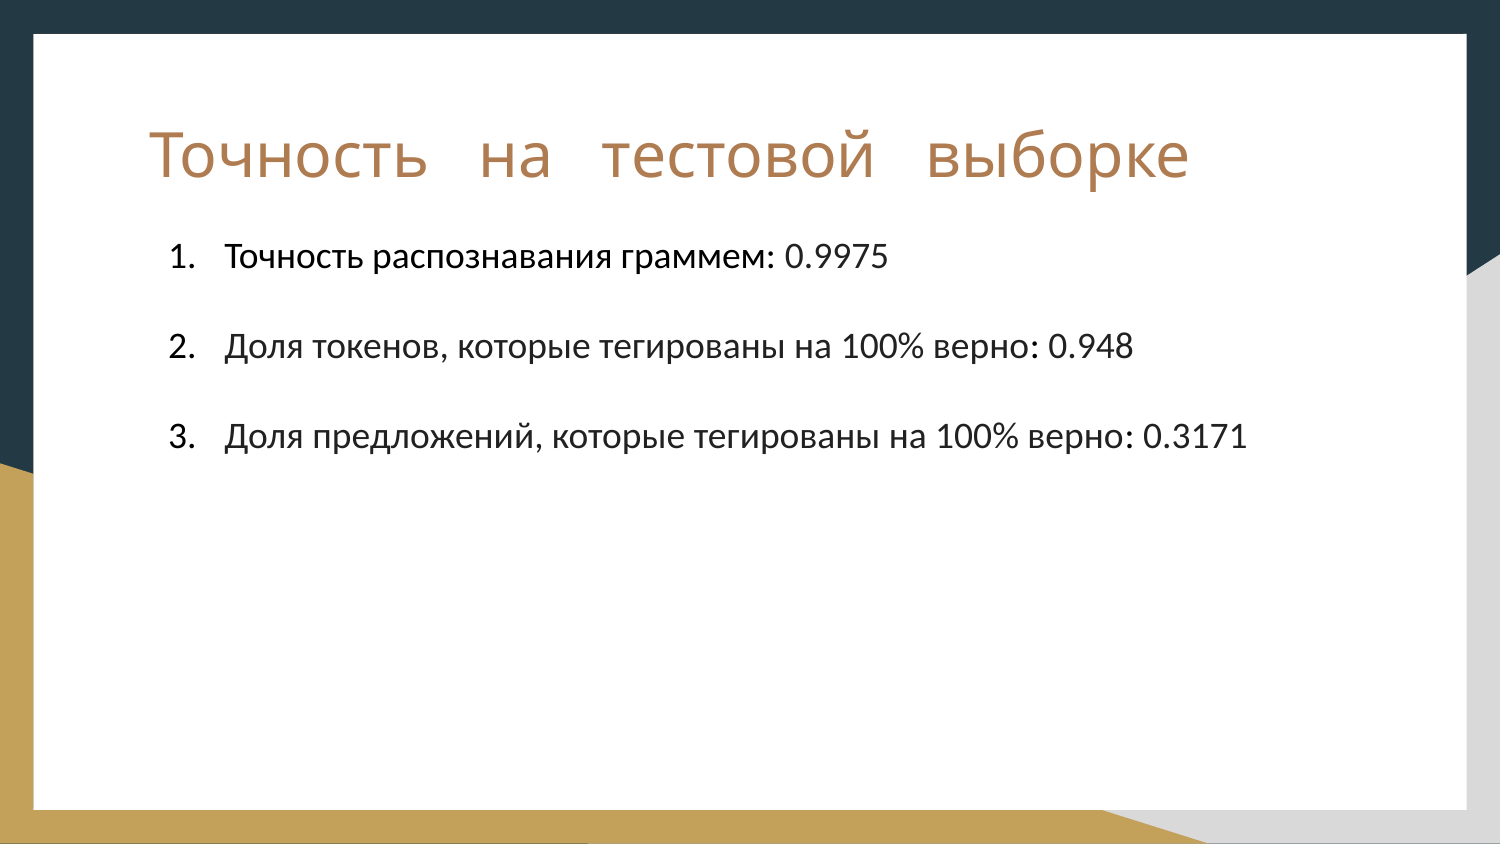

# Точность на тестовой выборке
Точность распознавания граммем: 0.9975
Доля токенов, которые тегированы на 100% верно: 0.948
Доля предложений, которые тегированы на 100% верно: 0.3171